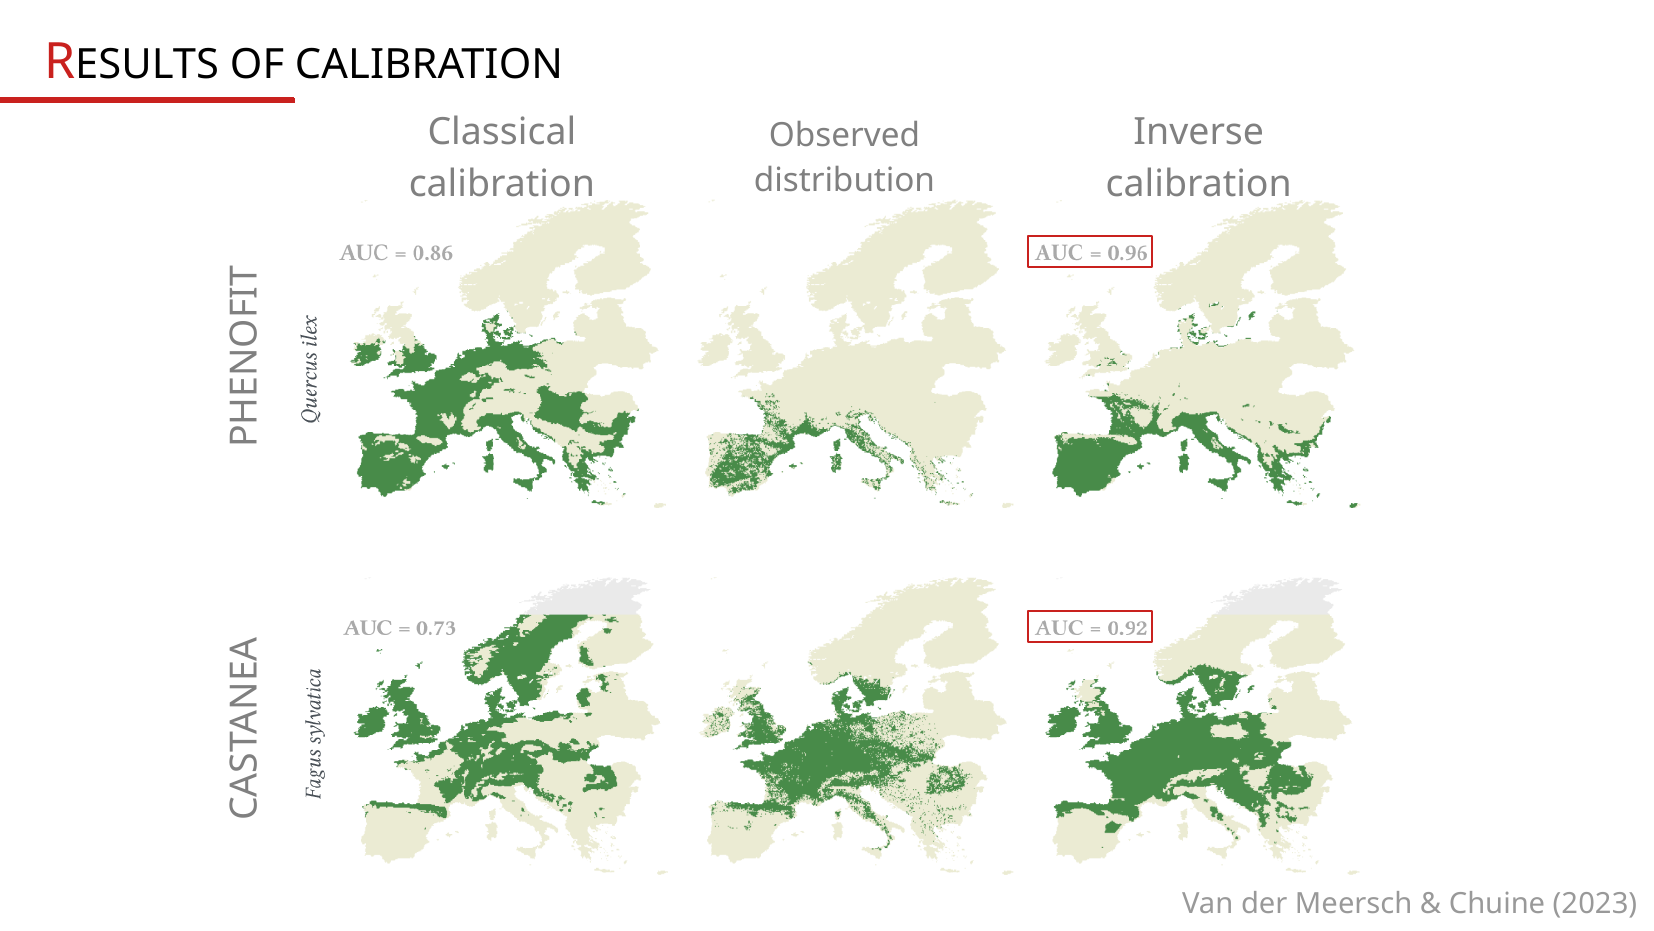

RESULTS OF CALIBRATION
Classical calibration
Inverse calibration
Observed distribution
PHENOFIT
CASTANEA
Van der Meersch & Chuine (2023)